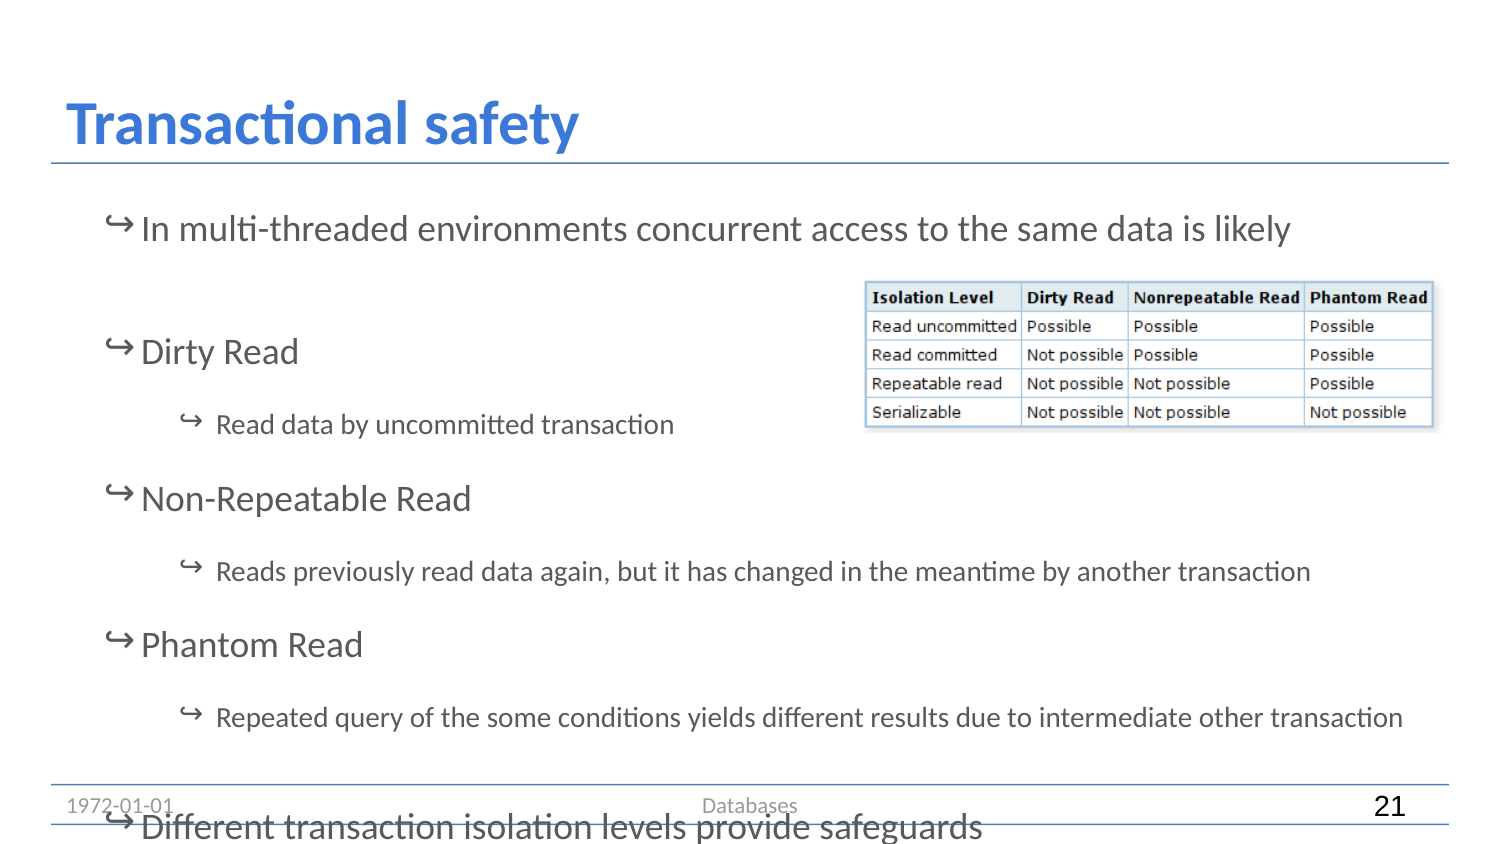

# Transactional safety
In multi-threaded environments concurrent access to the same data is likely
Dirty Read
Read data by uncommitted transaction
Non-Repeatable Read
Reads previously read data again, but it has changed in the meantime by another transaction
Phantom Read
Repeated query of the some conditions yields different results due to intermediate other transaction
Different transaction isolation levels provide safeguards
By locking of rows, or sometimes even tables, and thus making other transactions wait
The more you lock, the slower you are
Can lead to deadlocks if the developer is careless — always lock rows in the same order!